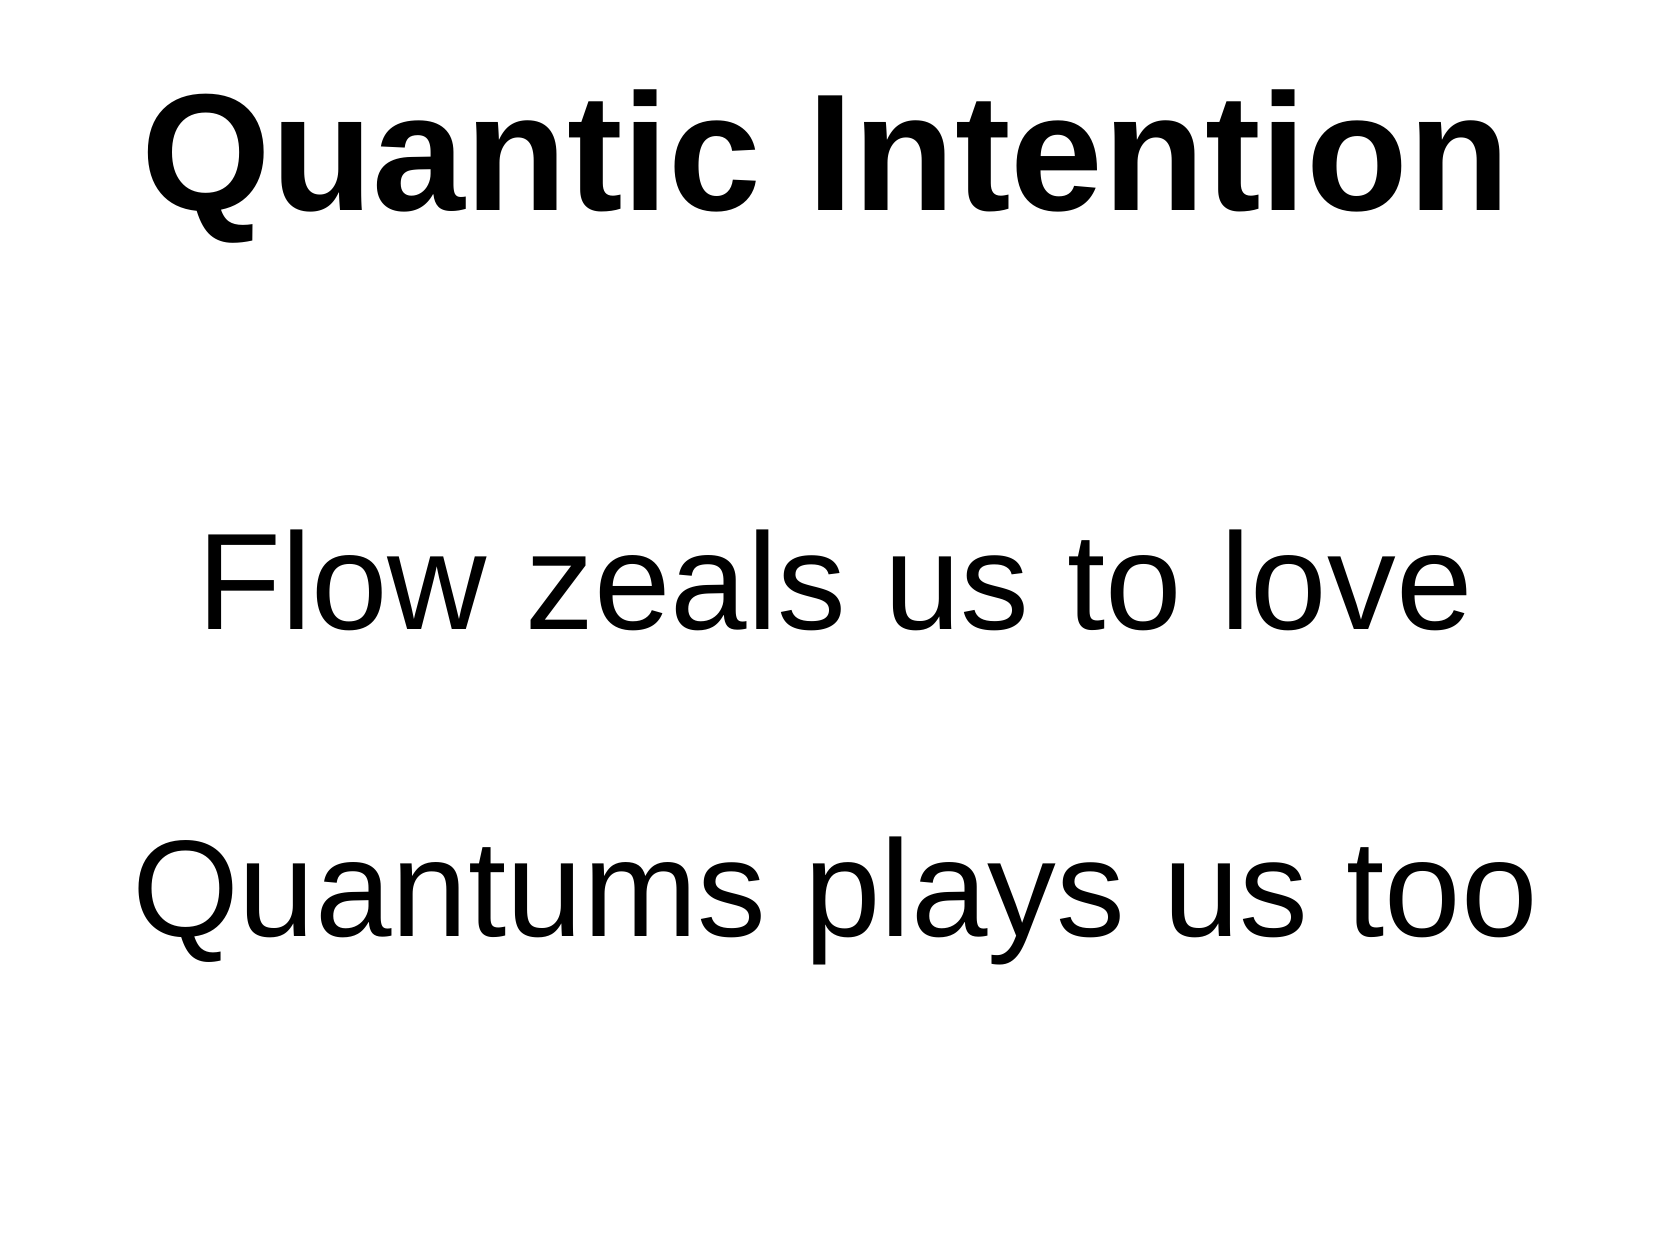

Flow zeals us to love
Quantums plays us too
# Quantic Intention